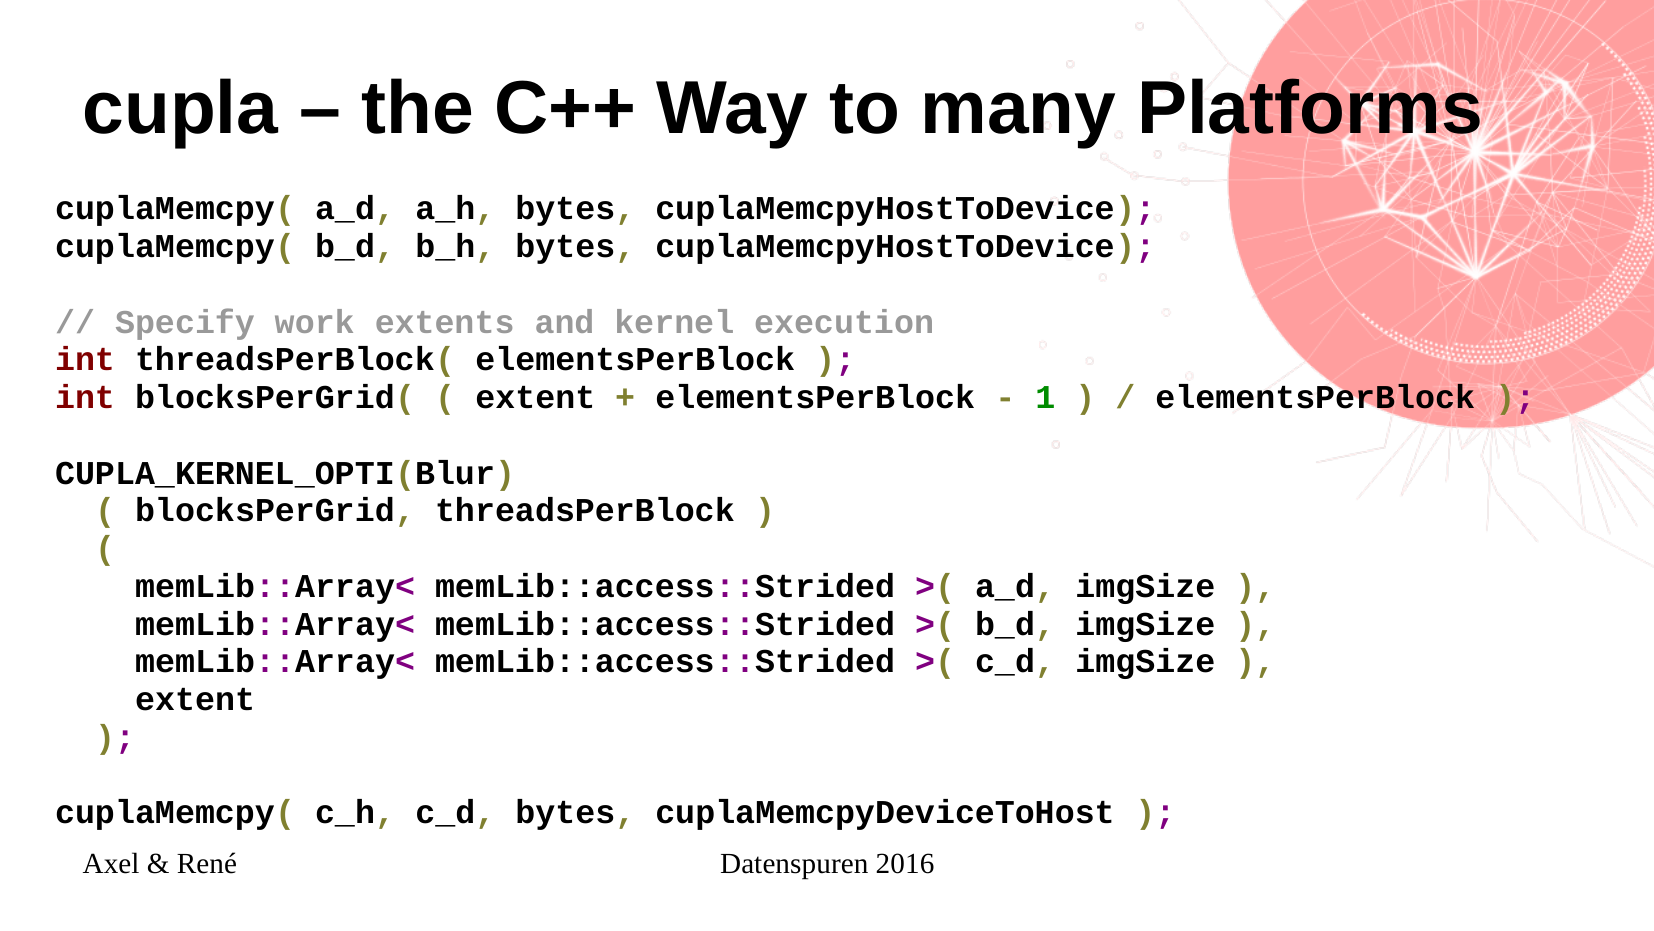

# cupla – the C++ Way to many Platforms
cuplaMemcpy( a_d, a_h, bytes, cuplaMemcpyHostToDevice);
cuplaMemcpy( b_d, b_h, bytes, cuplaMemcpyHostToDevice);
// Specify work extents and kernel execution
int threadsPerBlock( elementsPerBlock );
int blocksPerGrid( ( extent + elementsPerBlock - 1 ) / elementsPerBlock );
CUPLA_KERNEL_OPTI(Blur)
 ( blocksPerGrid, threadsPerBlock )
 (
 memLib::Array< memLib::access::Strided >( a_d, imgSize ),
 memLib::Array< memLib::access::Strided >( b_d, imgSize ),
 memLib::Array< memLib::access::Strided >( c_d, imgSize ),
 extent
 );
cuplaMemcpy( c_h, c_d, bytes, cuplaMemcpyDeviceToHost );